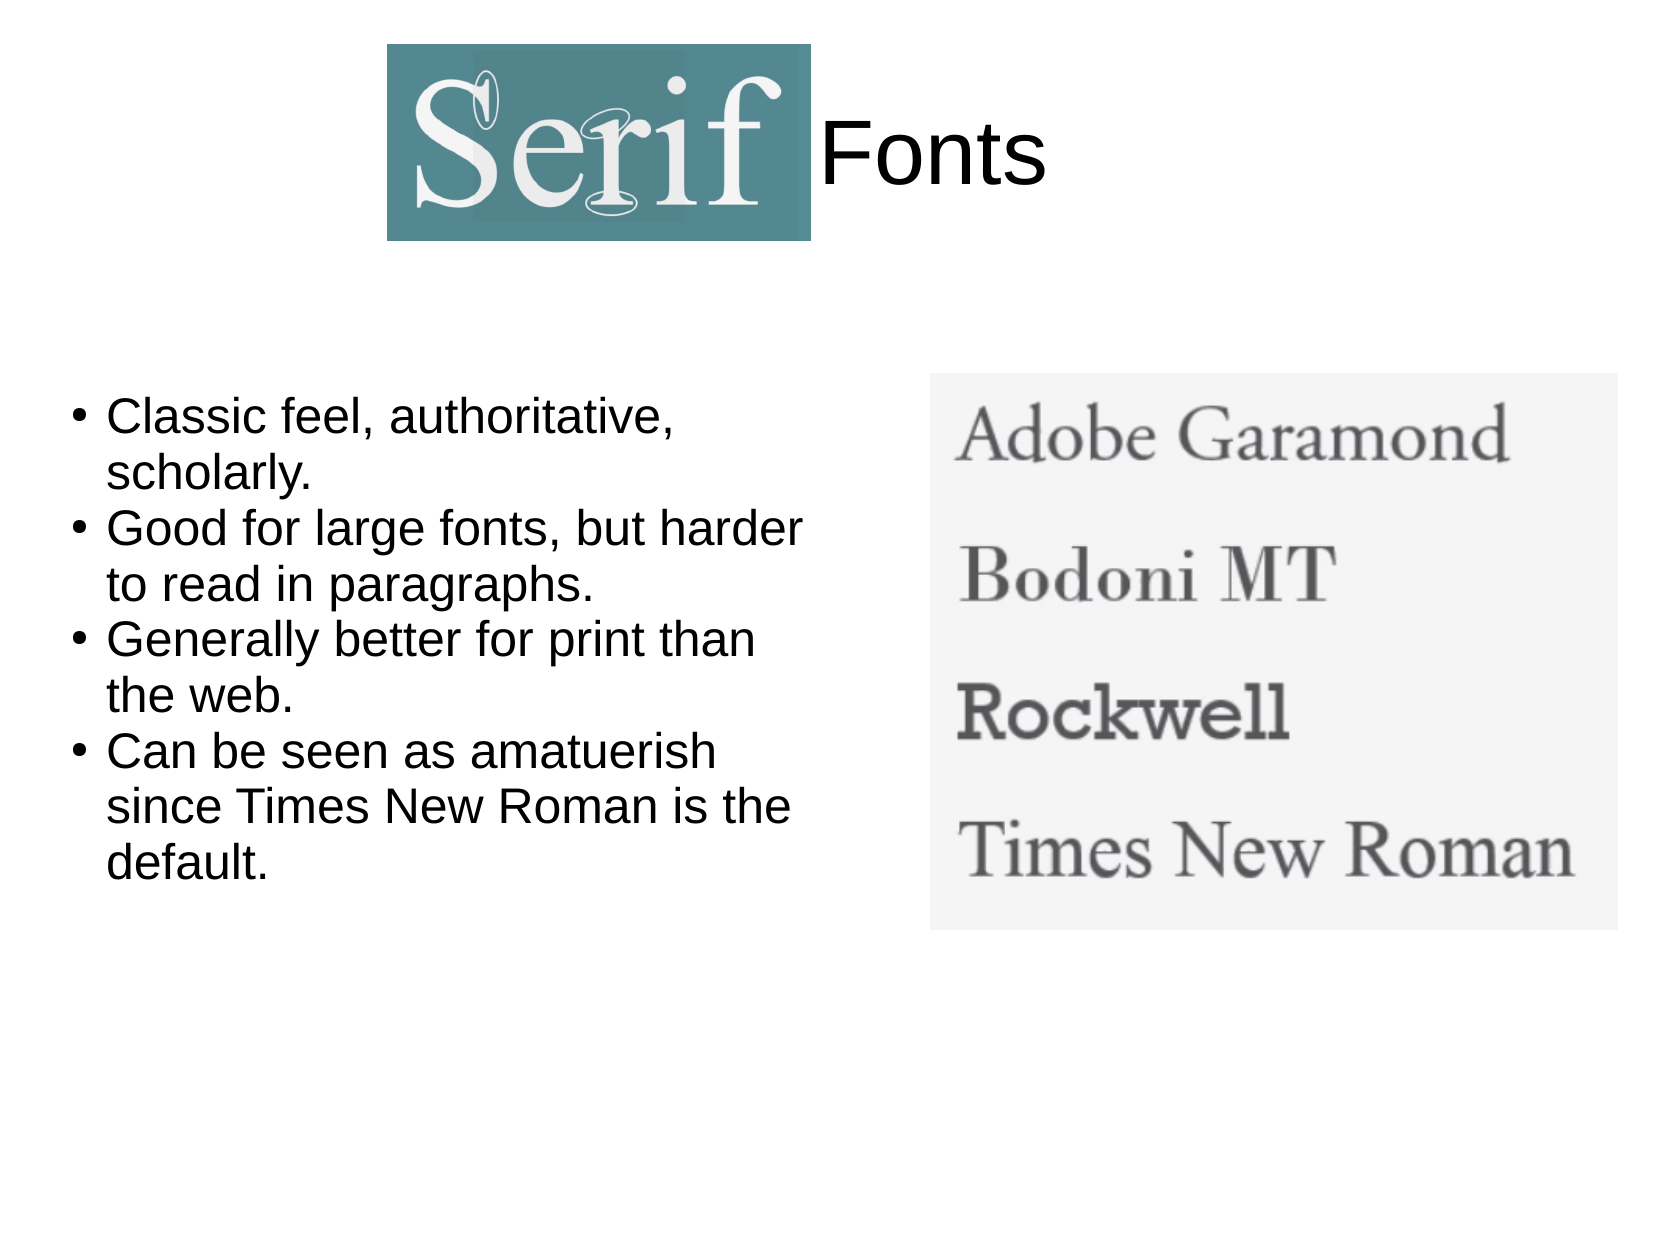

# Serif Fonts
Classic feel, authoritative, scholarly.
Good for large fonts, but harder to read in paragraphs.
Generally better for print than the web.
Can be seen as amatuerish since Times New Roman is the default.